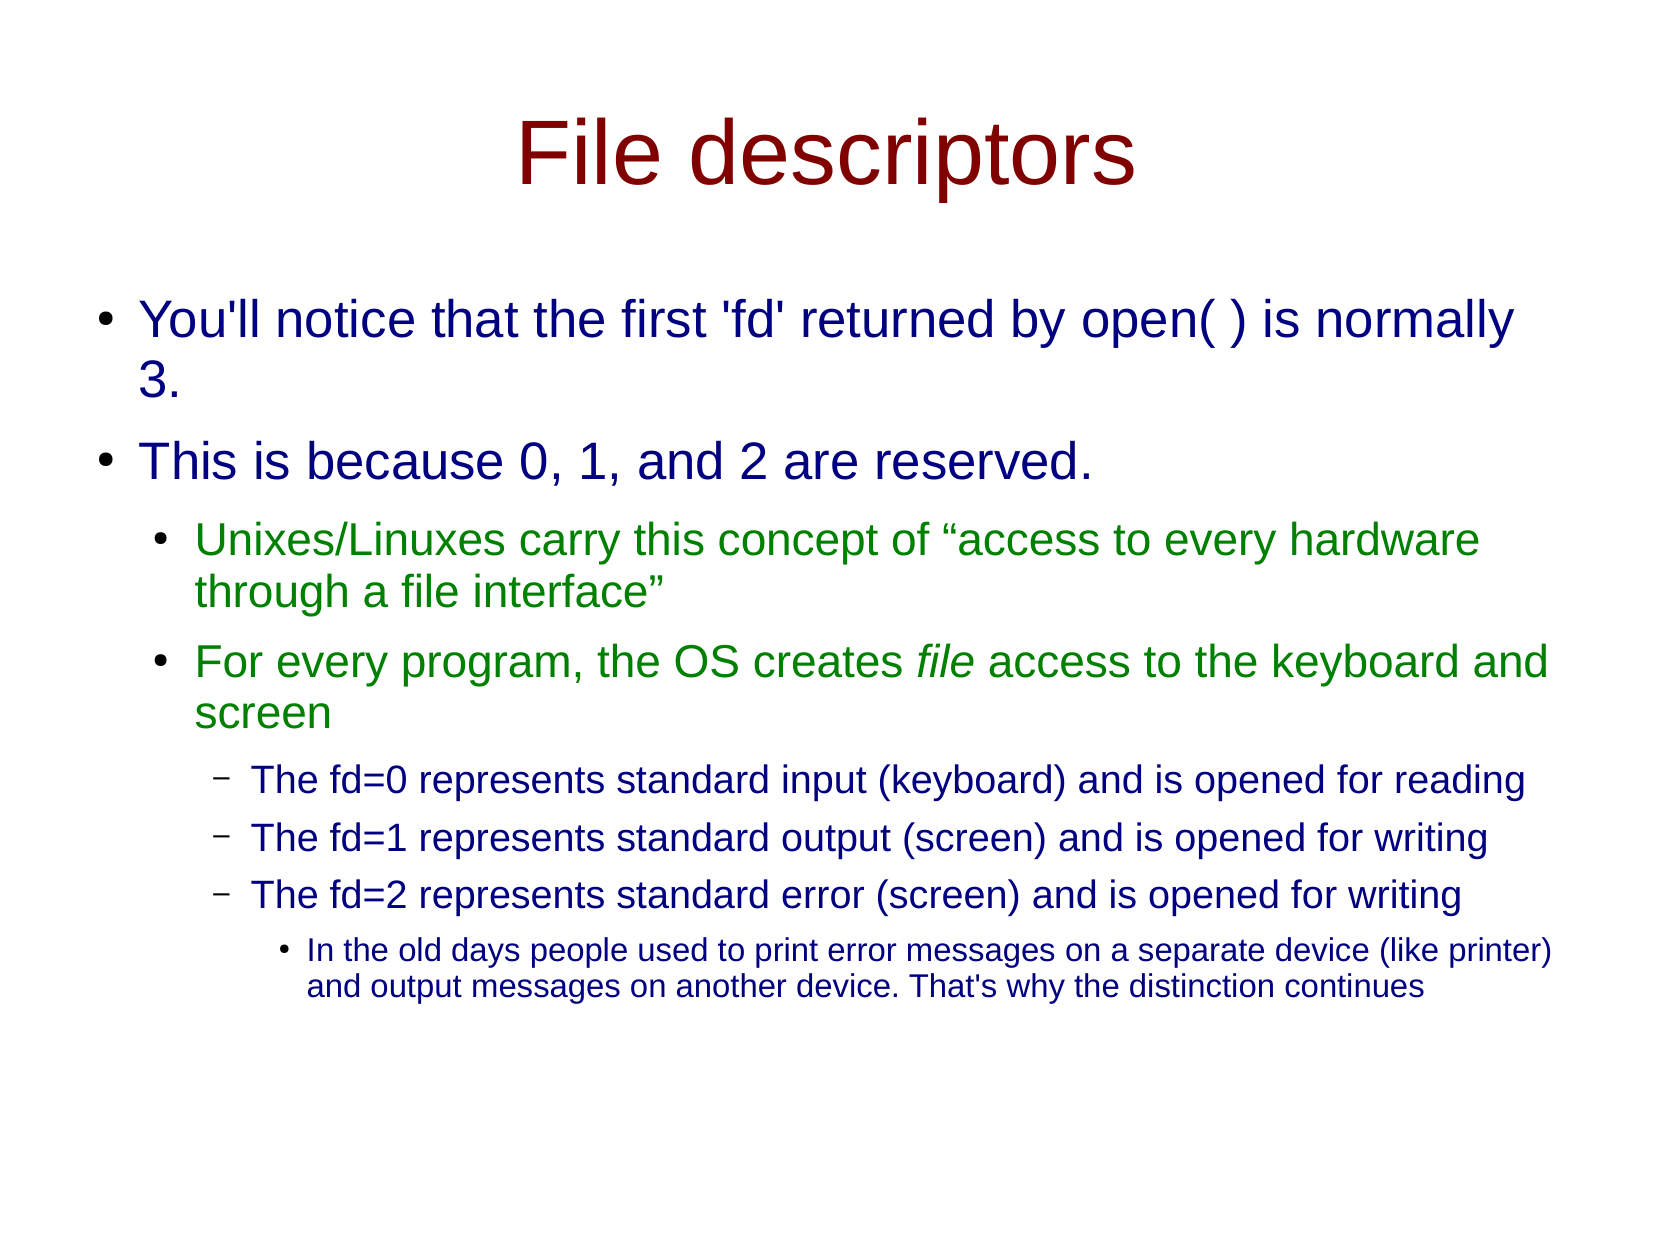

# File descriptors
You'll notice that the first 'fd' returned by open( ) is normally 3.
This is because 0, 1, and 2 are reserved.
Unixes/Linuxes carry this concept of “access to every hardware through a file interface”
For every program, the OS creates file access to the keyboard and screen
The fd=0 represents standard input (keyboard) and is opened for reading
The fd=1 represents standard output (screen) and is opened for writing
The fd=2 represents standard error (screen) and is opened for writing
In the old days people used to print error messages on a separate device (like printer) and output messages on another device. That's why the distinction continues